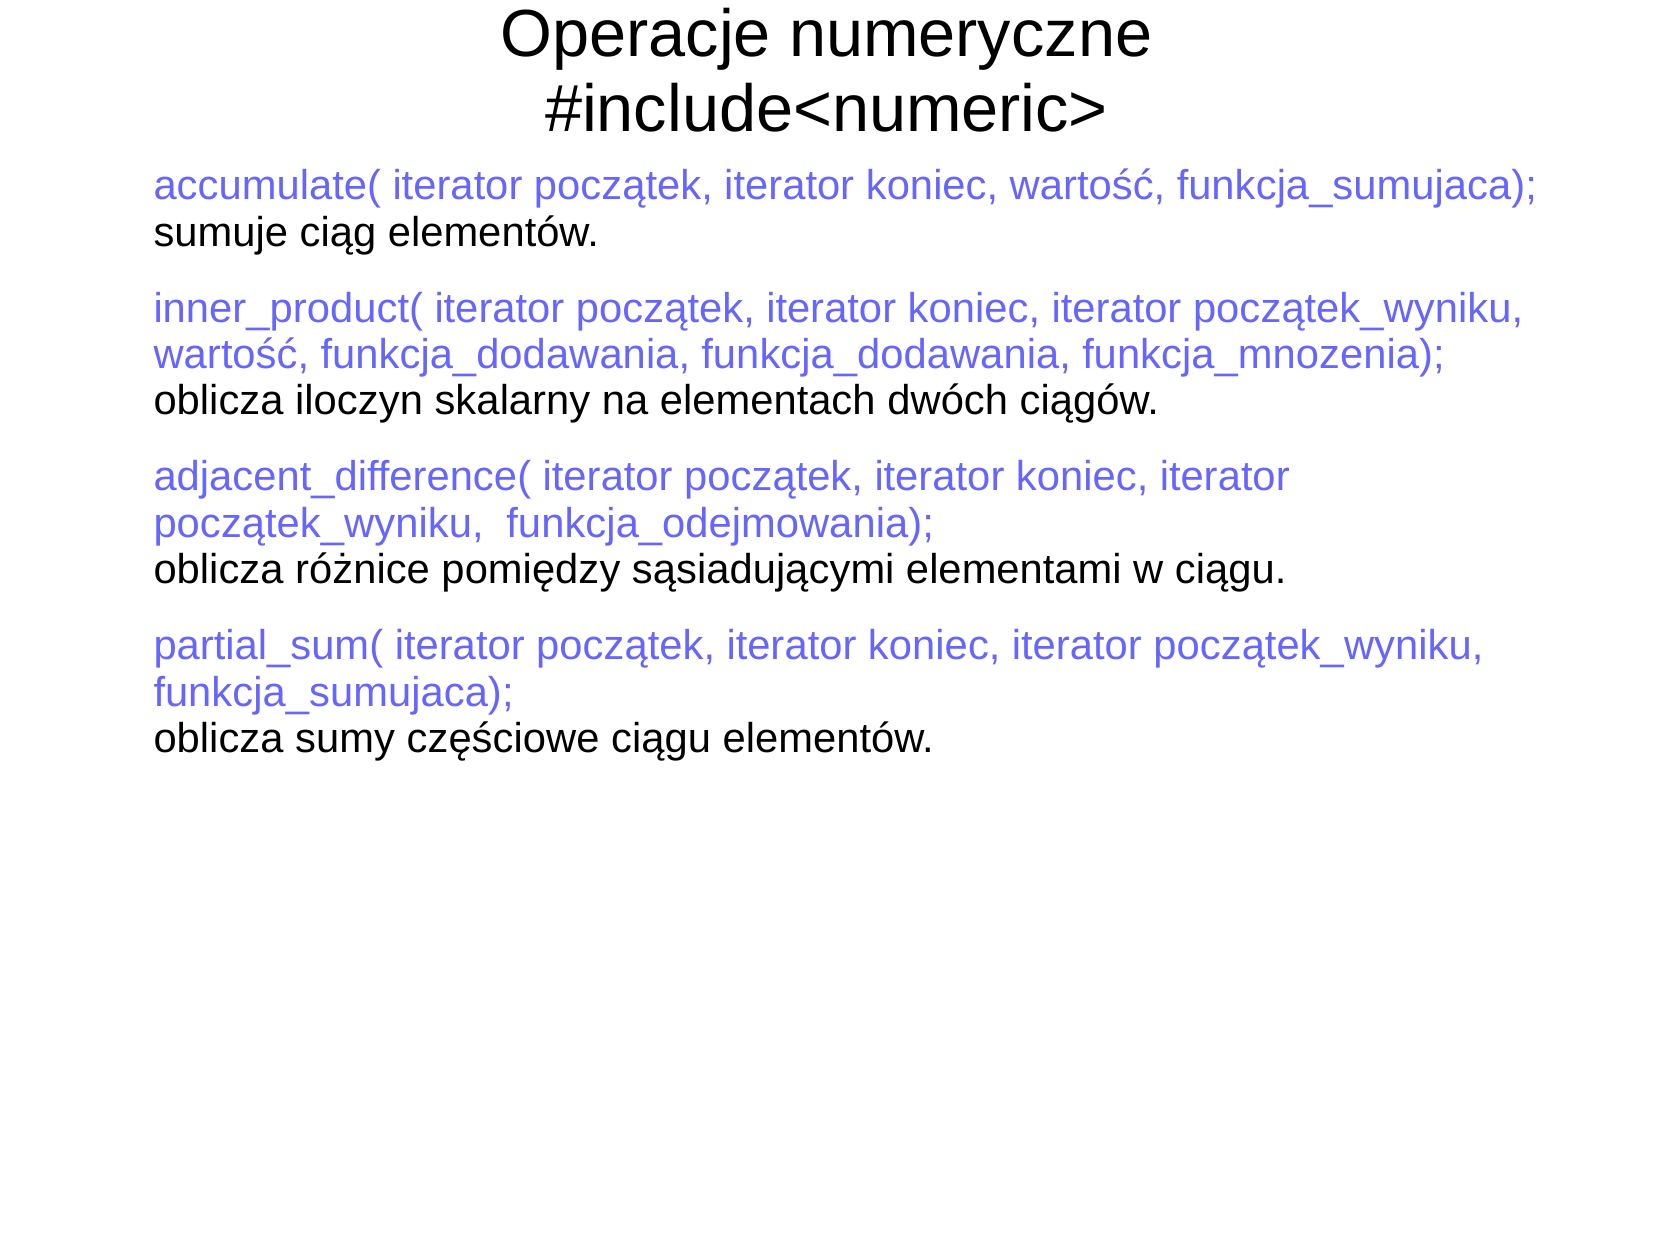

# Operacje numeryczne #include<numeric>
accumulate( iterator początek, iterator koniec, wartość, funkcja_sumujaca);	sumuje ciąg elementów.
inner_product( iterator początek, iterator koniec, iterator początek_wyniku, wartość, funkcja_dodawania, funkcja_dodawania, funkcja_mnozenia);		oblicza iloczyn skalarny na elementach dwóch ciągów.
adjacent_difference( iterator początek, iterator koniec, iterator początek_wyniku, funkcja_odejmowania);									oblicza różnice pomiędzy sąsiadującymi elementami w ciągu.
partial_sum( iterator początek, iterator koniec, iterator początek_wyniku, funkcja_sumujaca);															oblicza sumy częściowe ciągu elementów.